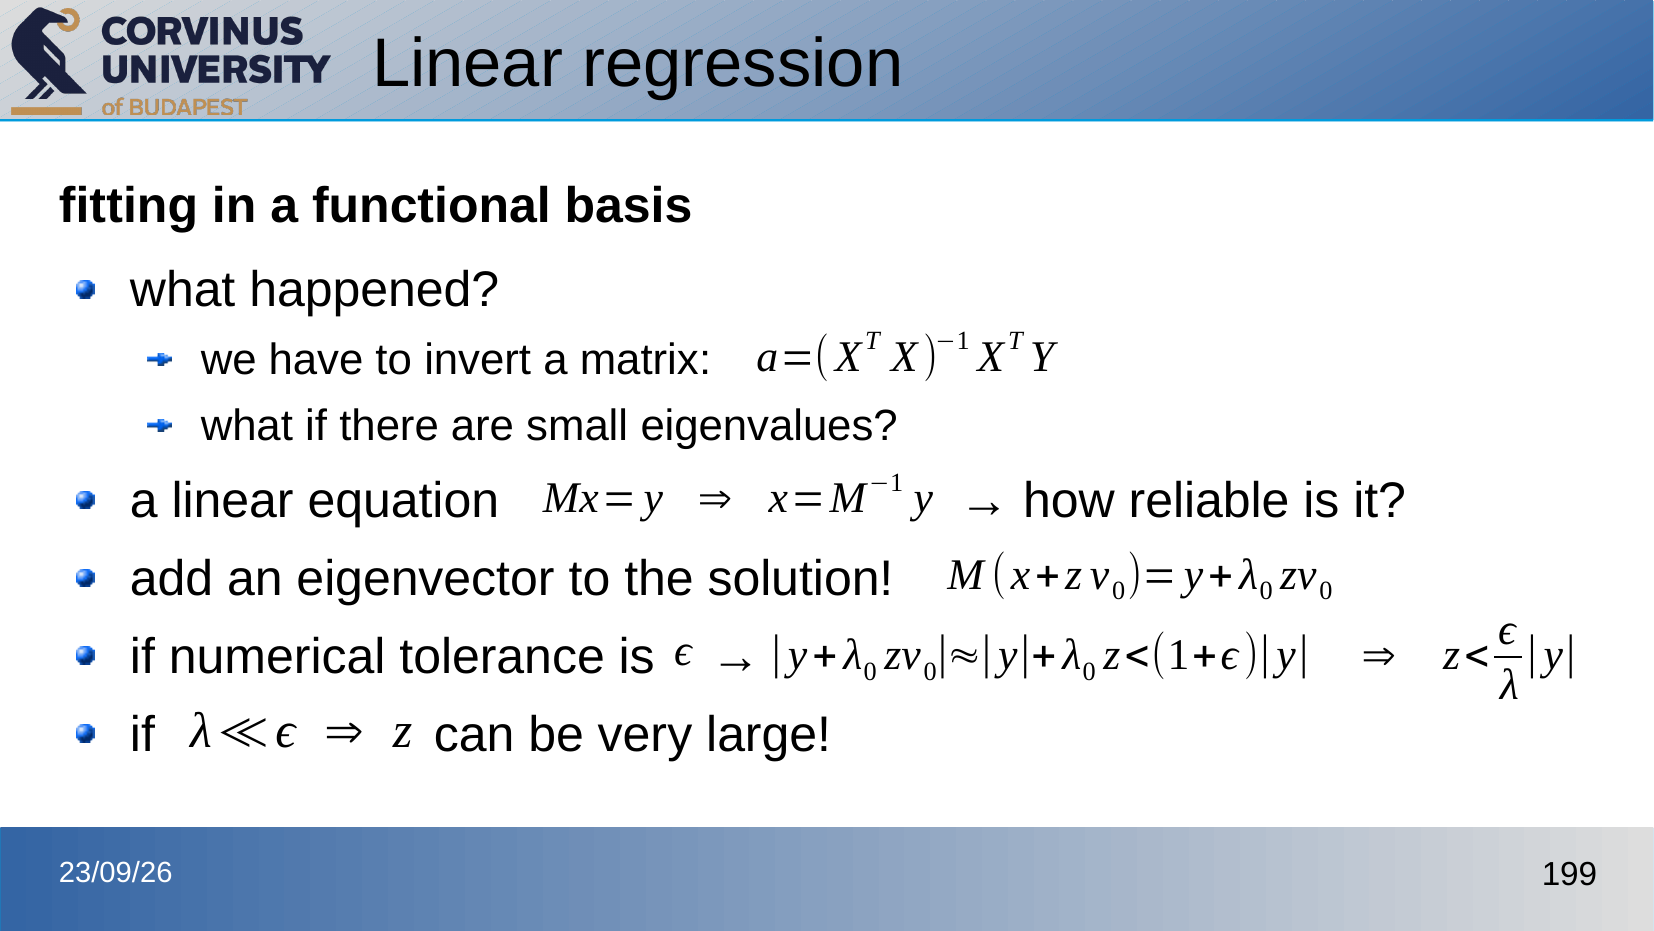

# Linear regression
fitting in a functional basis
what happened?
we have to invert a matrix:
what if there are small eigenvalues?
a linear equation → how reliable is it?
add an eigenvector to the solution!
if numerical tolerance is →
if can be very large!